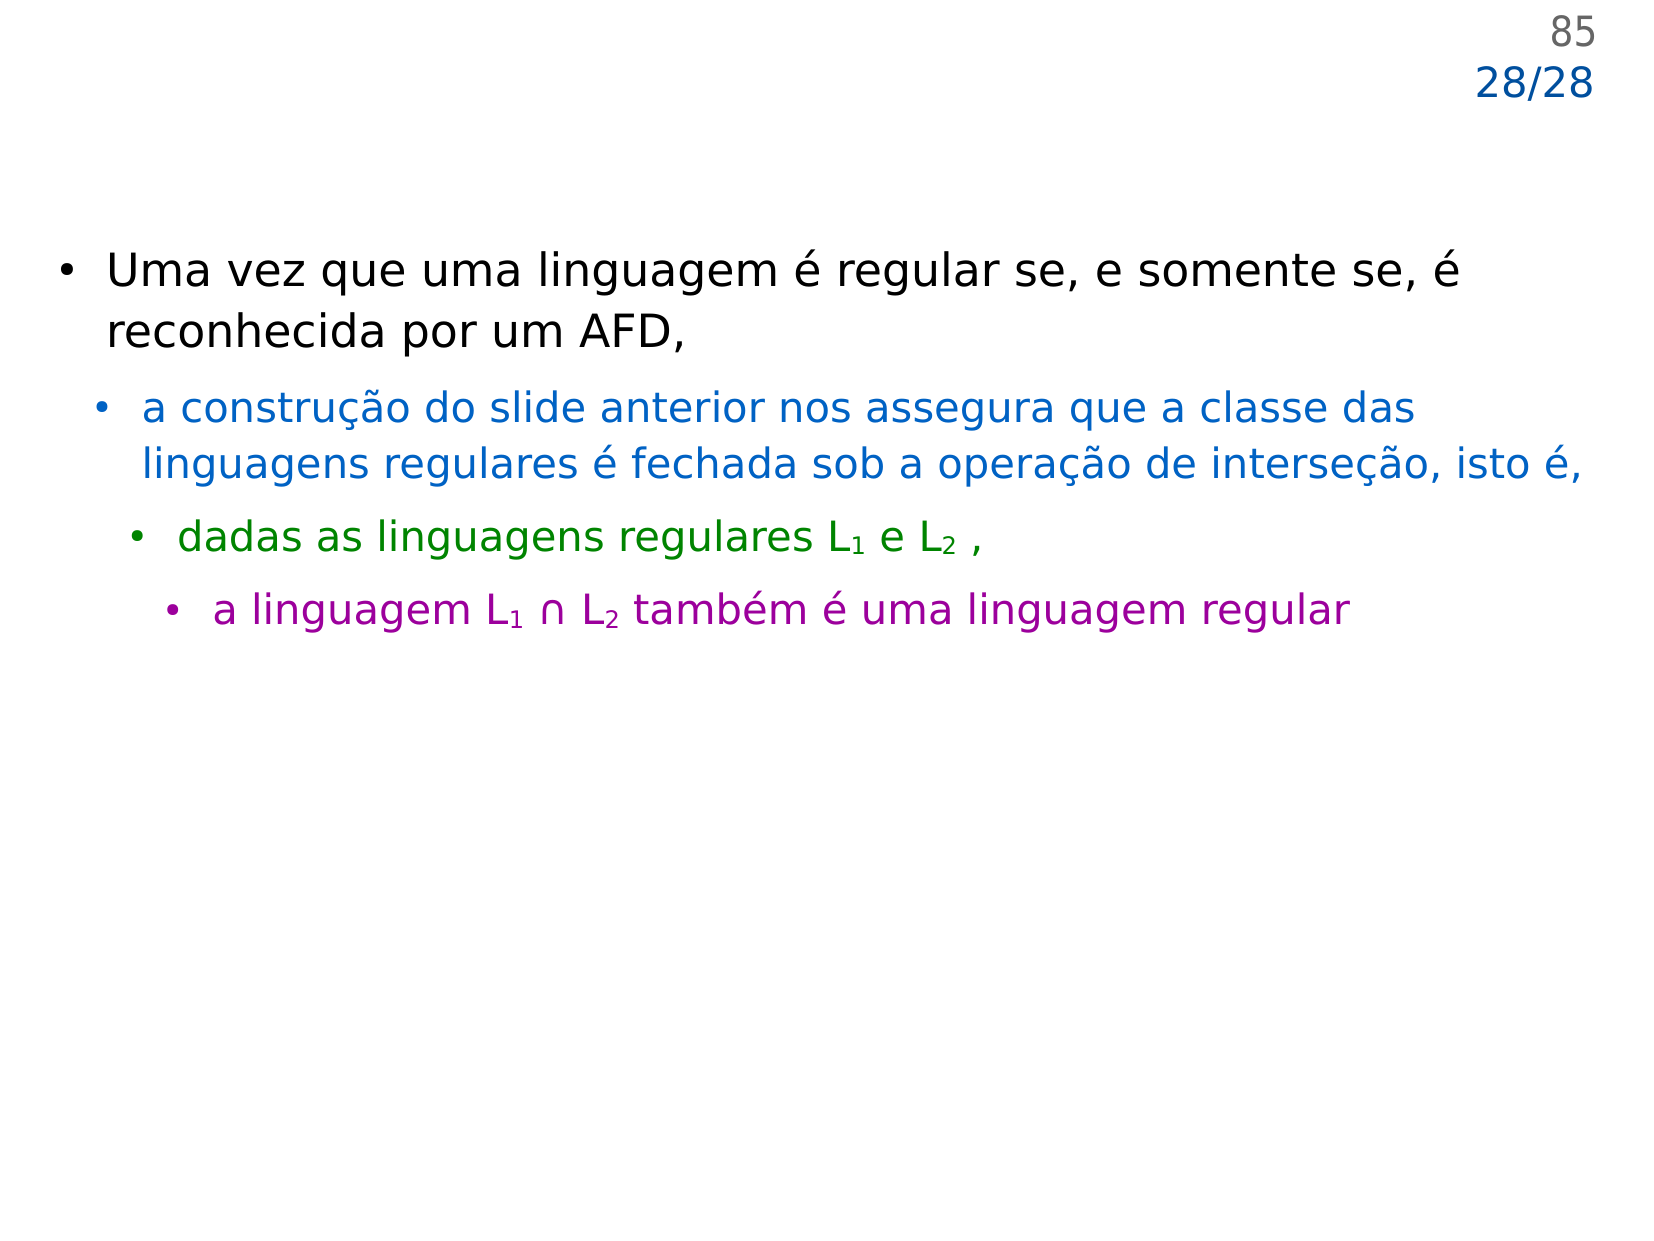

85
#
28
Uma vez que uma linguagem é regular se, e somente se, é reconhecida por um AFD,
a construção do slide anterior nos assegura que a classe das linguagens regulares é fechada sob a operação de interseção, isto é,
dadas as linguagens regulares L1 e L2 ,
a linguagem L1 ∩ L2 também é uma linguagem regular